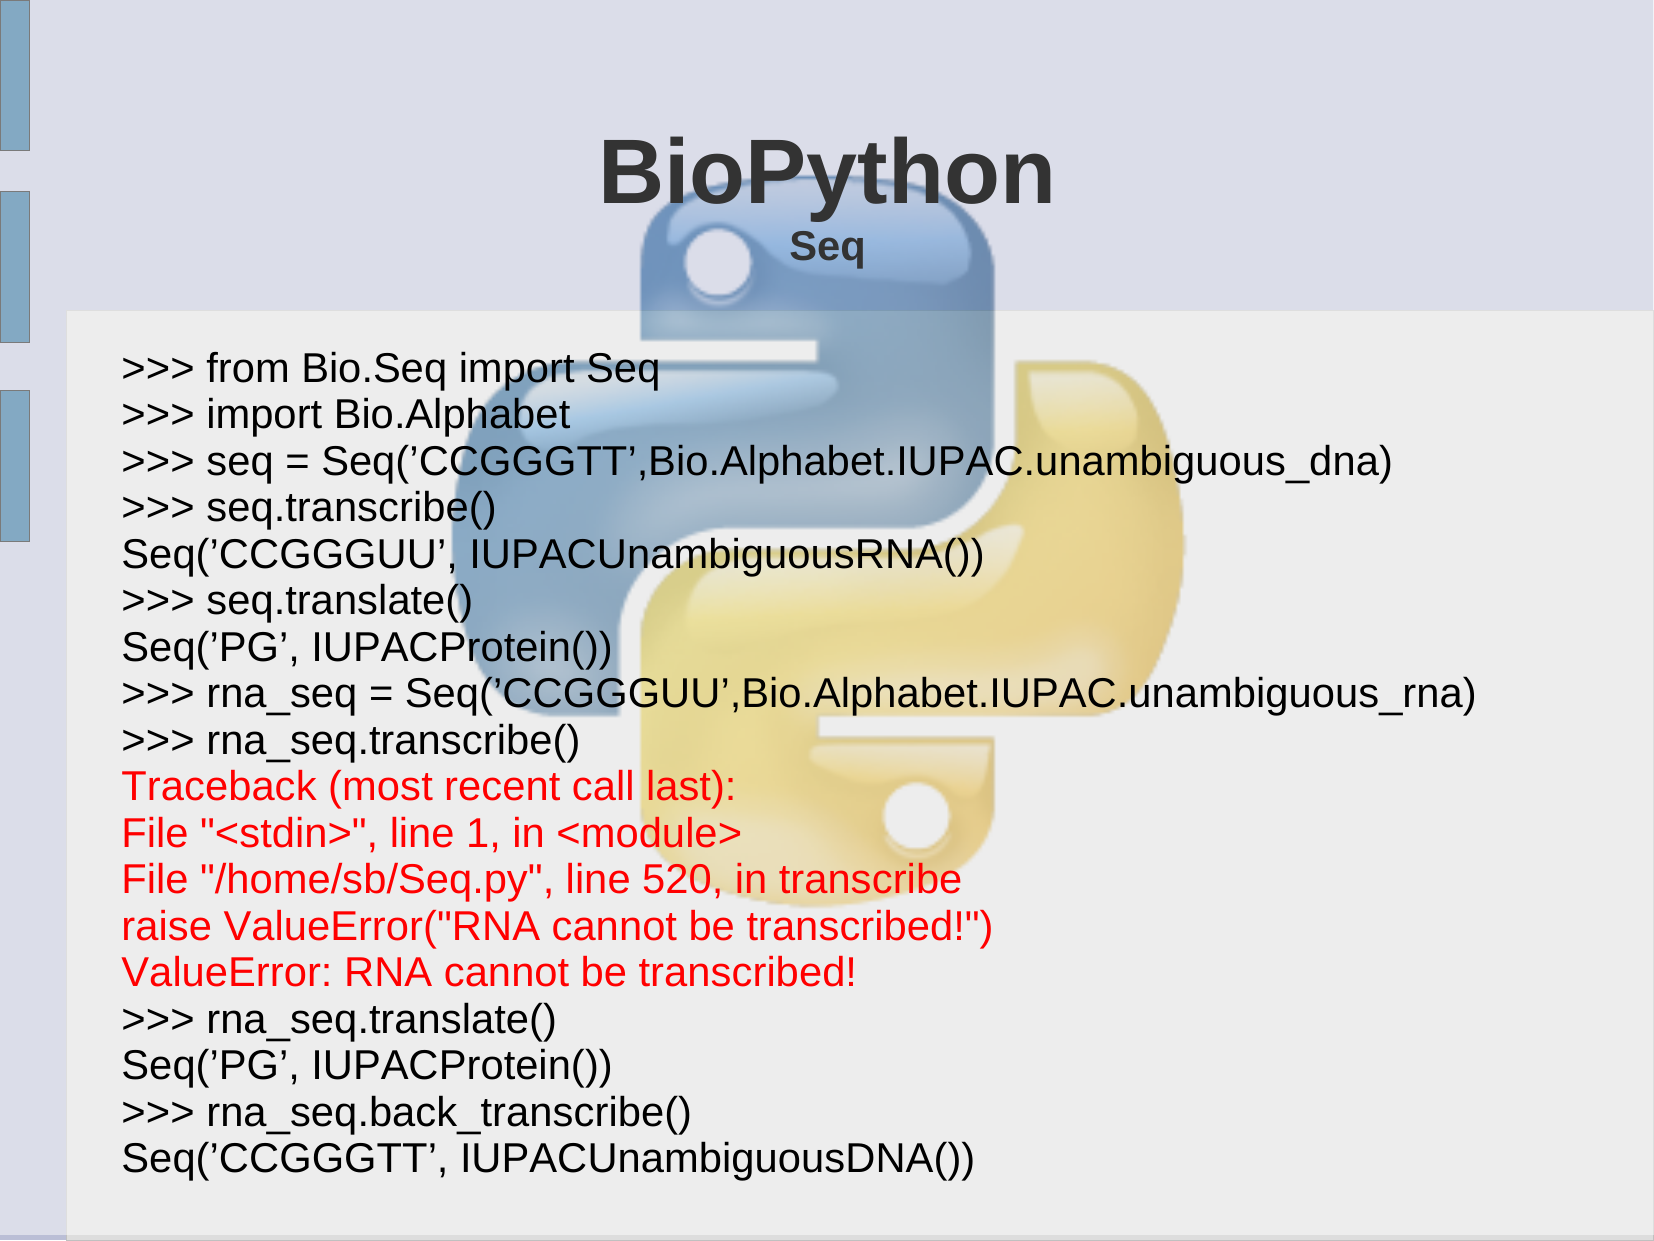

# BioPython Seq
>>> from Bio.Seq import Seq
>>> import Bio.Alphabet
>>> seq = Seq(’CCGGGTT’,Bio.Alphabet.IUPAC.unambiguous_dna)
>>> seq.transcribe()
Seq(’CCGGGUU’, IUPACUnambiguousRNA())
>>> seq.translate()
Seq(’PG’, IUPACProtein())
>>> rna_seq = Seq(’CCGGGUU’,Bio.Alphabet.IUPAC.unambiguous_rna)
>>> rna_seq.transcribe()
Traceback (most recent call last):
File "<stdin>", line 1, in <module>
File "/home/sb/Seq.py", line 520, in transcribe
raise ValueError("RNA cannot be transcribed!")
ValueError: RNA cannot be transcribed!
>>> rna_seq.translate()
Seq(’PG’, IUPACProtein())
>>> rna_seq.back_transcribe()
Seq(’CCGGGTT’, IUPACUnambiguousDNA())